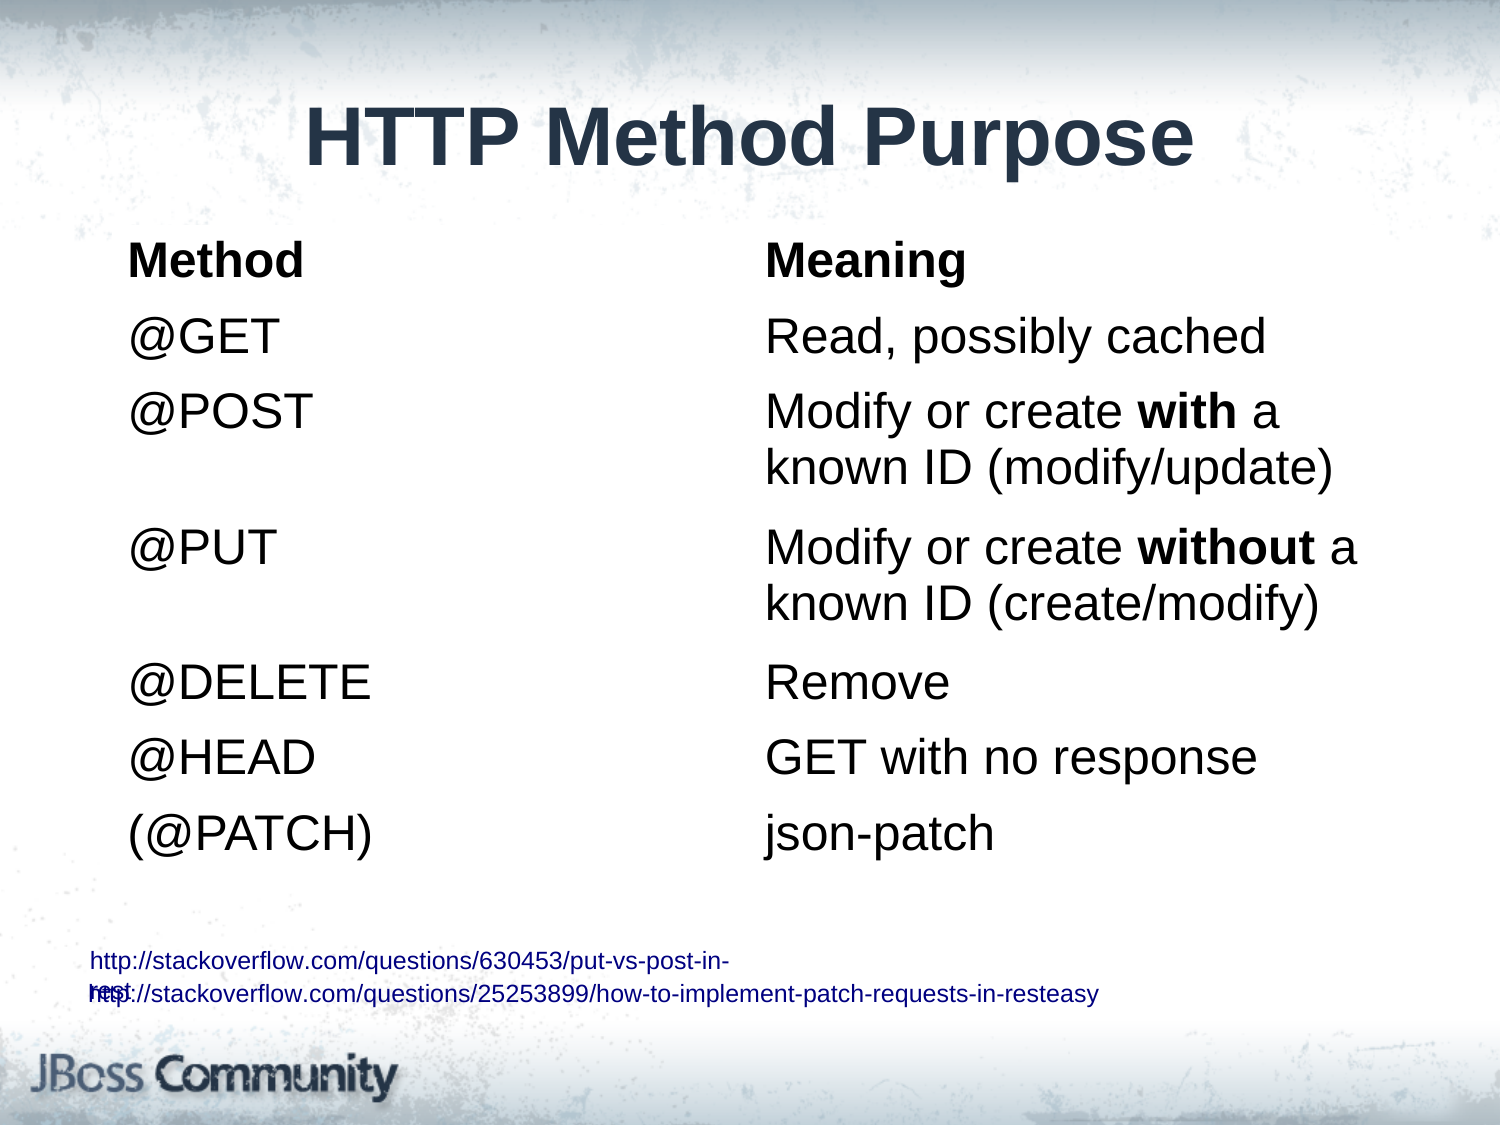

# HTTP Method Purpose
| Method | Meaning |
| --- | --- |
| @GET | Read, possibly cached |
| @POST | Modify or create with a known ID (modify/update) |
| @PUT | Modify or create without a known ID (create/modify) |
| @DELETE | Remove |
| @HEAD | GET with no response |
| (@PATCH) | json-patch |
http://stackoverflow.com/questions/630453/put-vs-post-in-rest
http://stackoverflow.com/questions/25253899/how-to-implement-patch-requests-in-resteasy